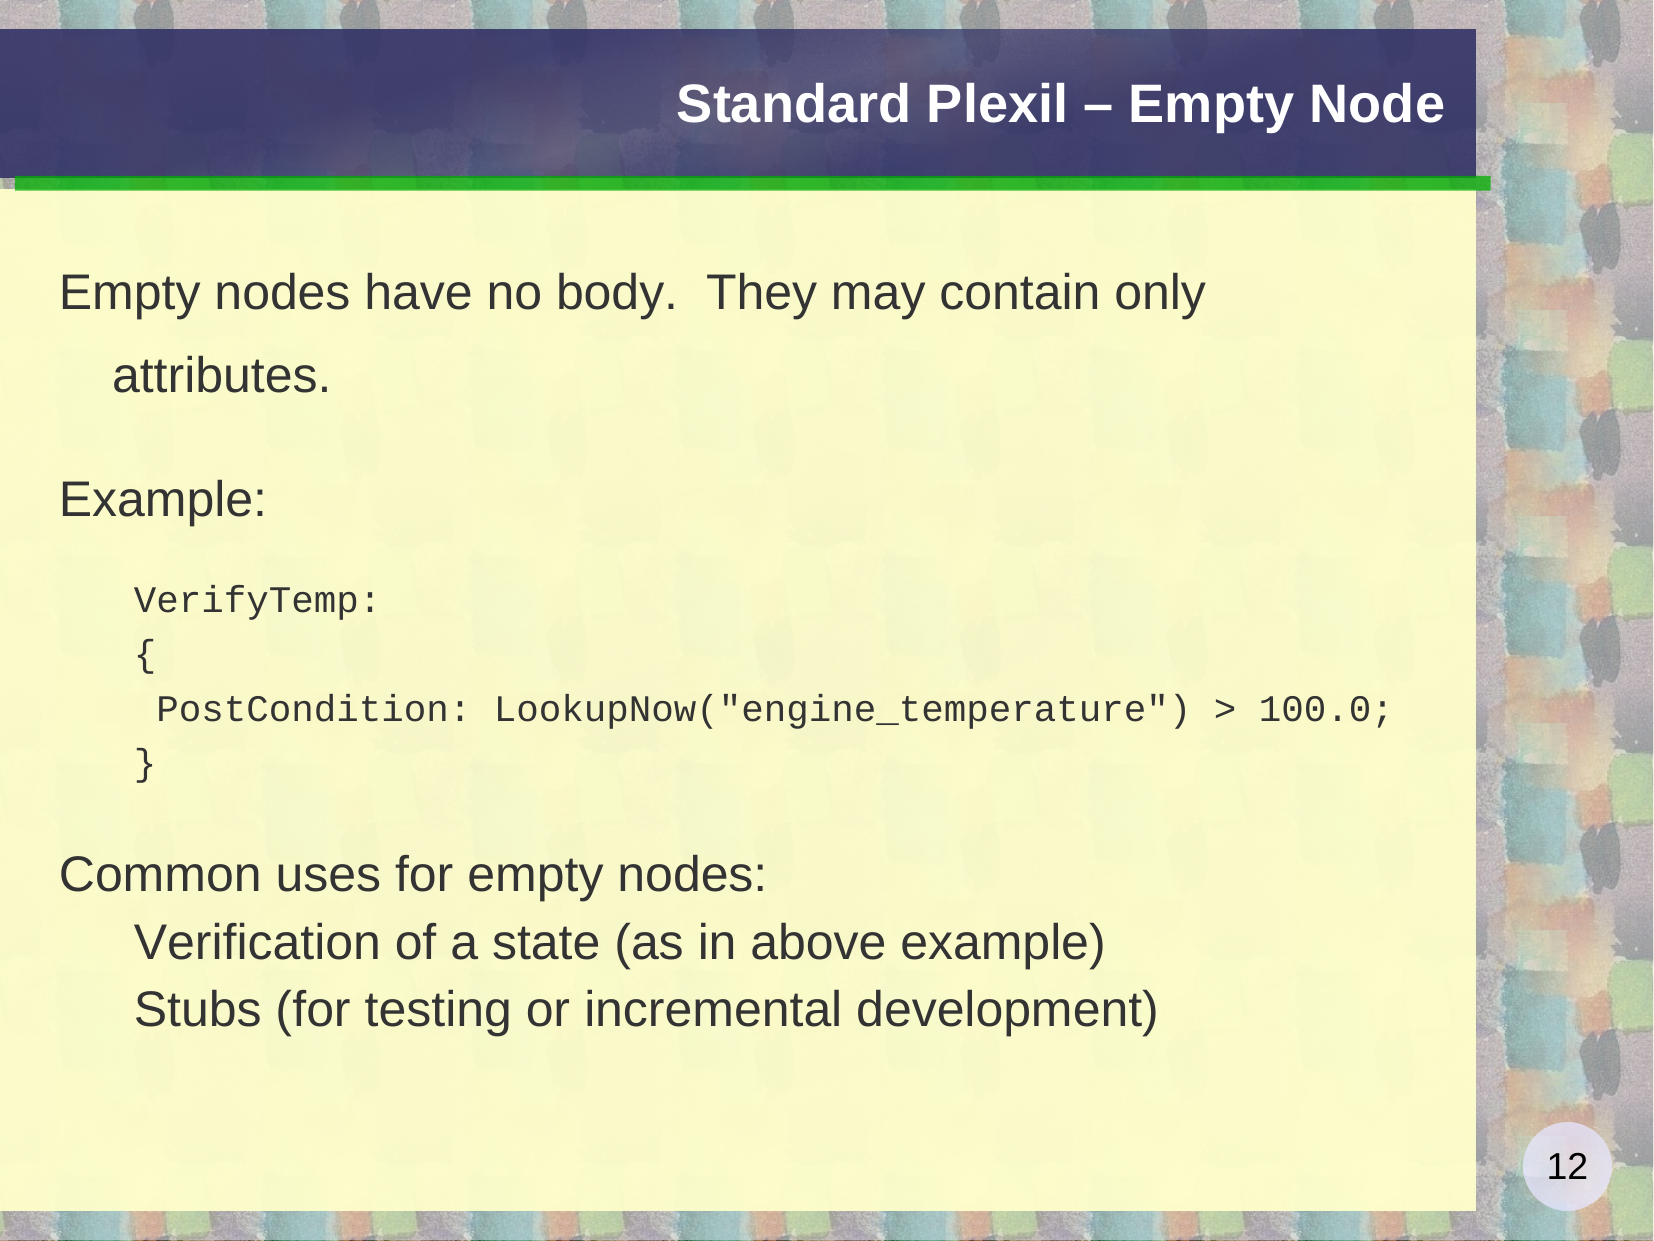

# Standard Plexil – Empty Node
Empty nodes have no body. They may contain only attributes.
Example:
VerifyTemp:
{
 PostCondition: LookupNow("engine_temperature") > 100.0;
}
Common uses for empty nodes:
Verification of a state (as in above example)
Stubs (for testing or incremental development)